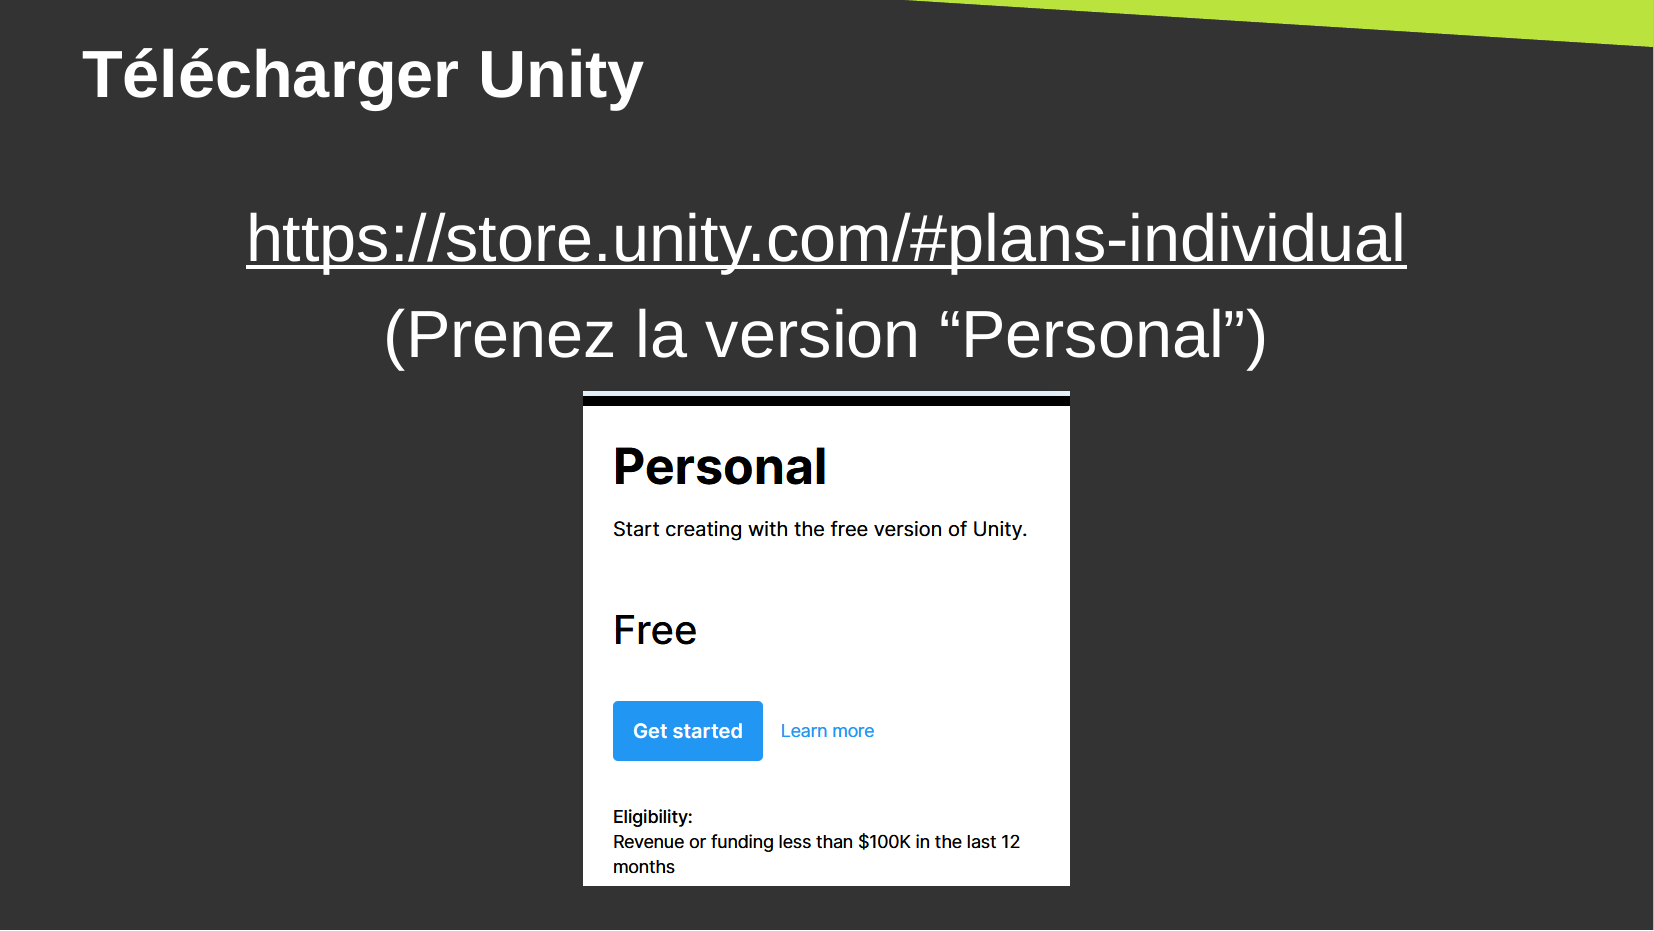

# Télécharger Unity
https://store.unity.com/#plans-individual
(Prenez la version “Personal”)